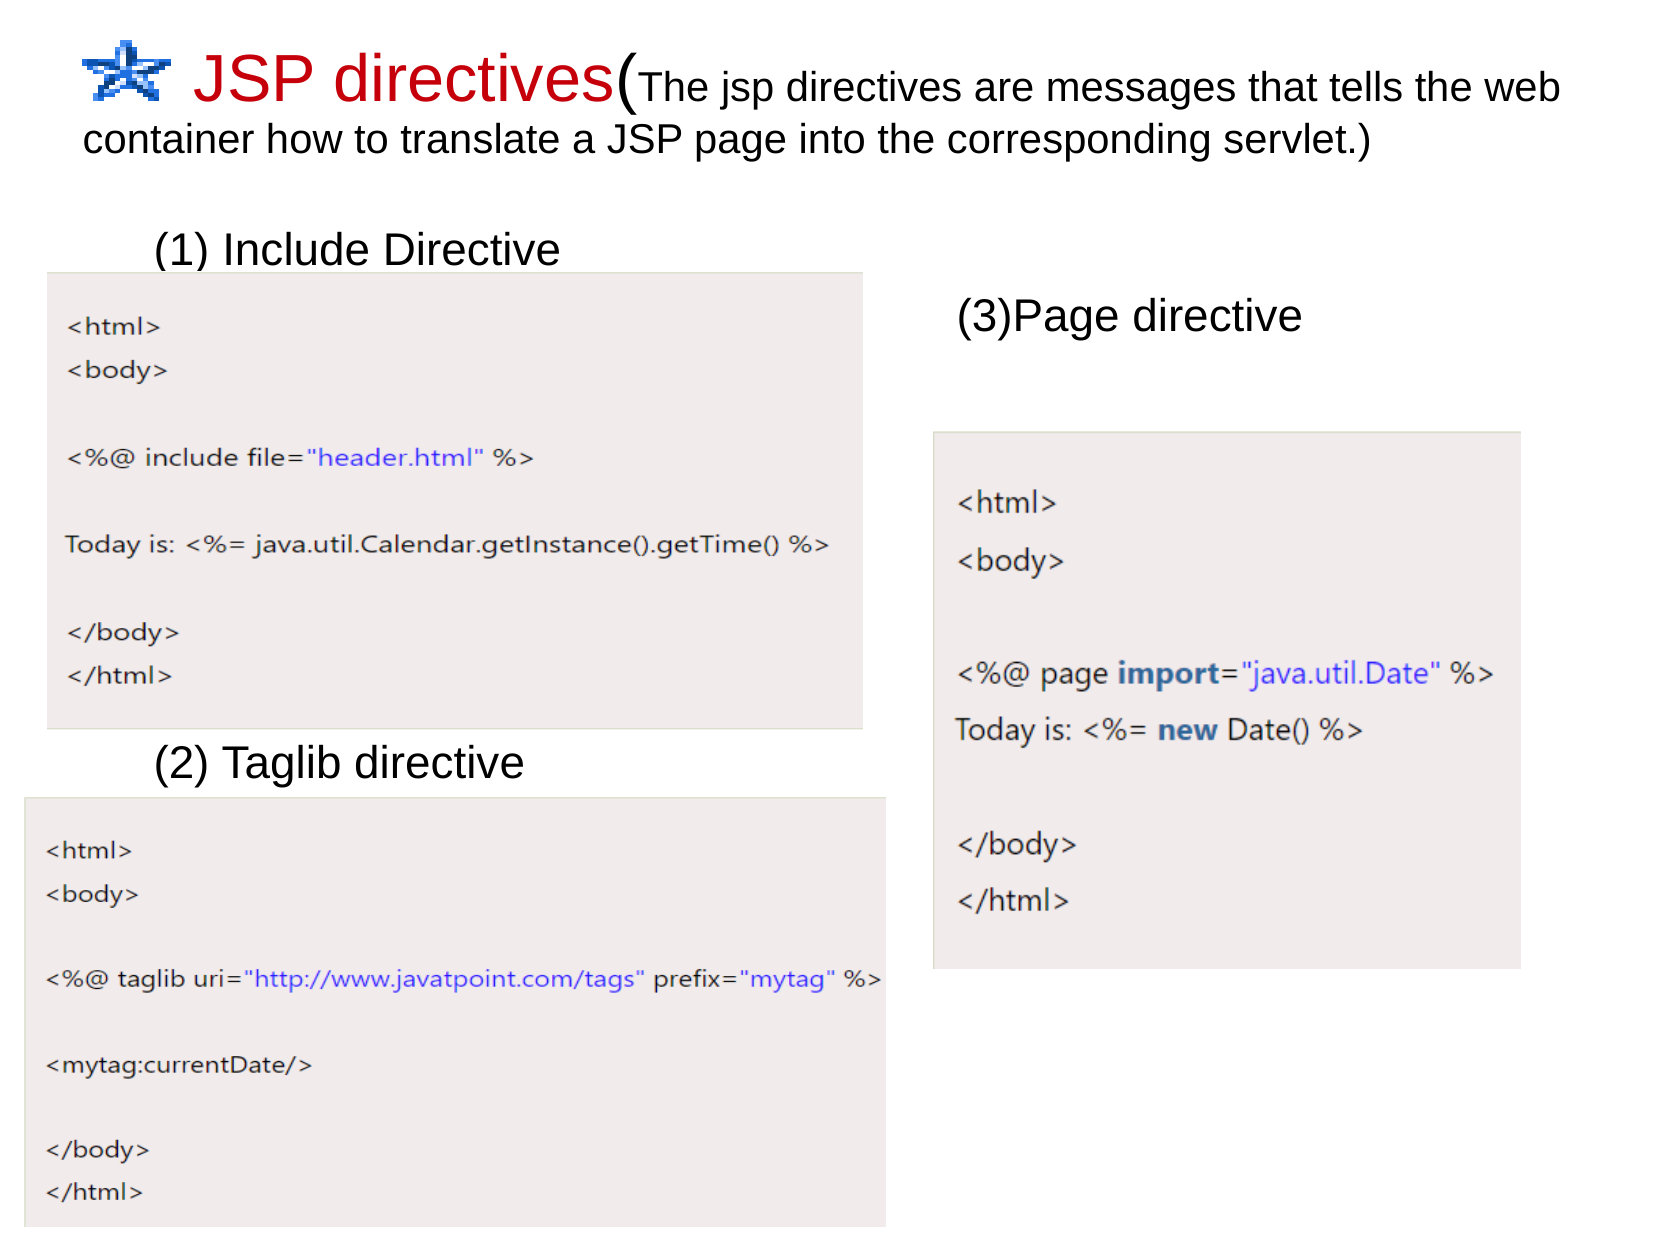

# JSP directives(The jsp directives are messages that tells the web container how to translate a JSP page into the corresponding servlet.)
(1) Include Directive
(3)Page directive
(2) Taglib directive